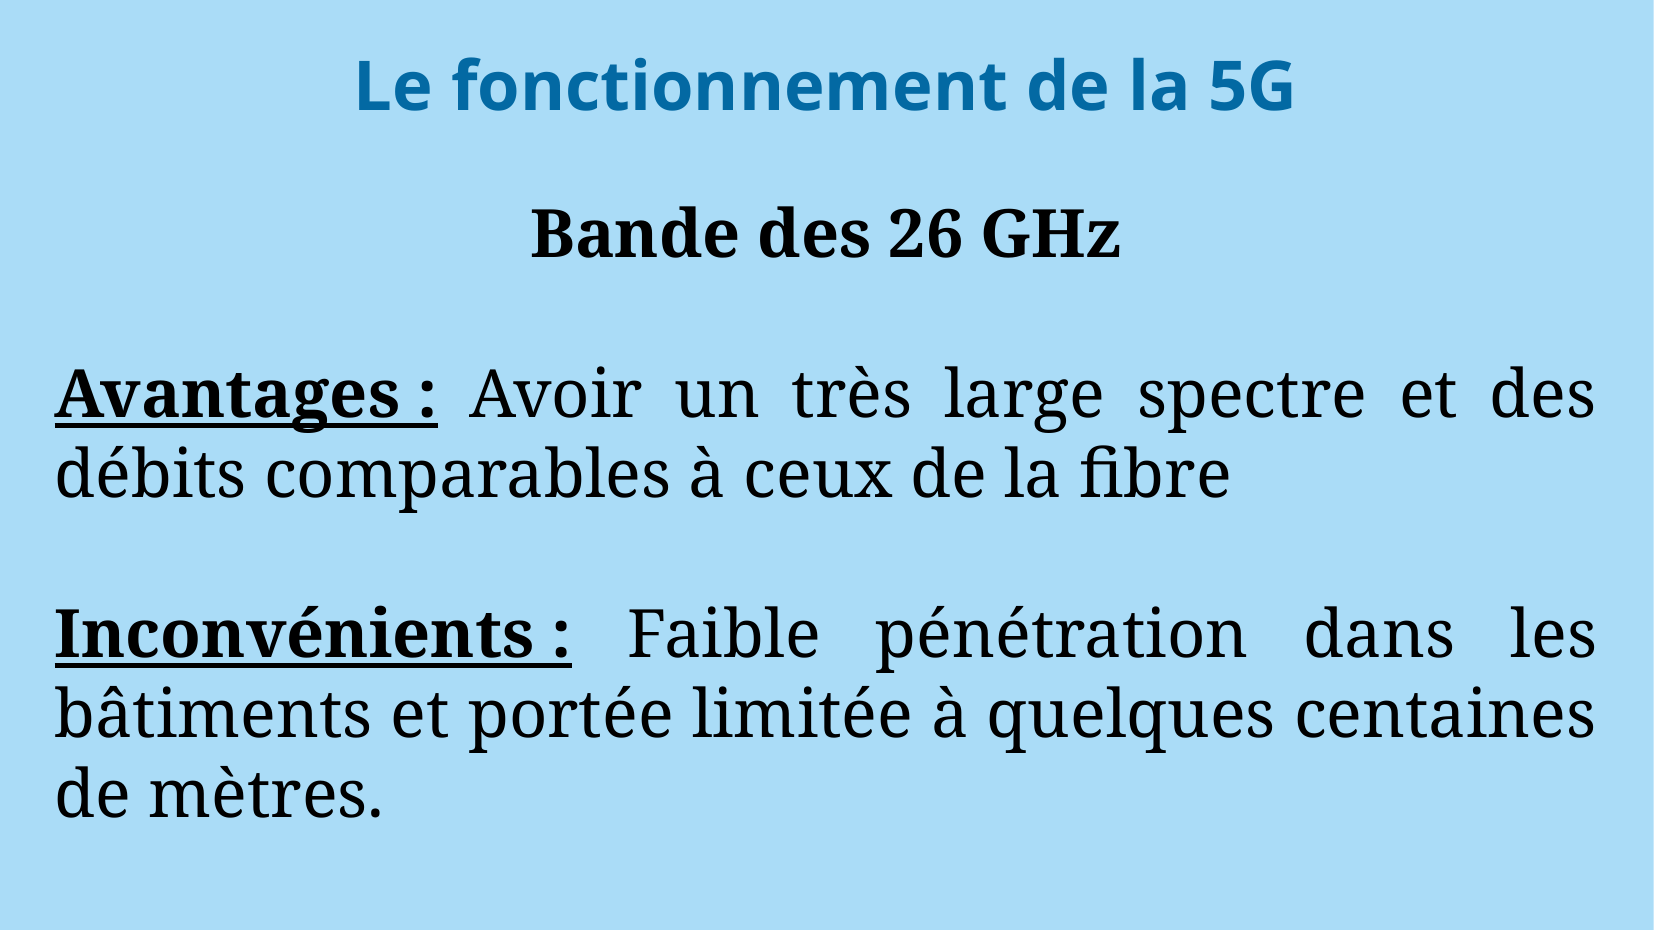

# Le fonctionnement de la 5G
Bande des 26 GHz
Avantages : Avoir un très large spectre et des débits comparables à ceux de la fibre
Inconvénients : Faible pénétration dans les bâtiments et portée limitée à quelques centaines de mètres.